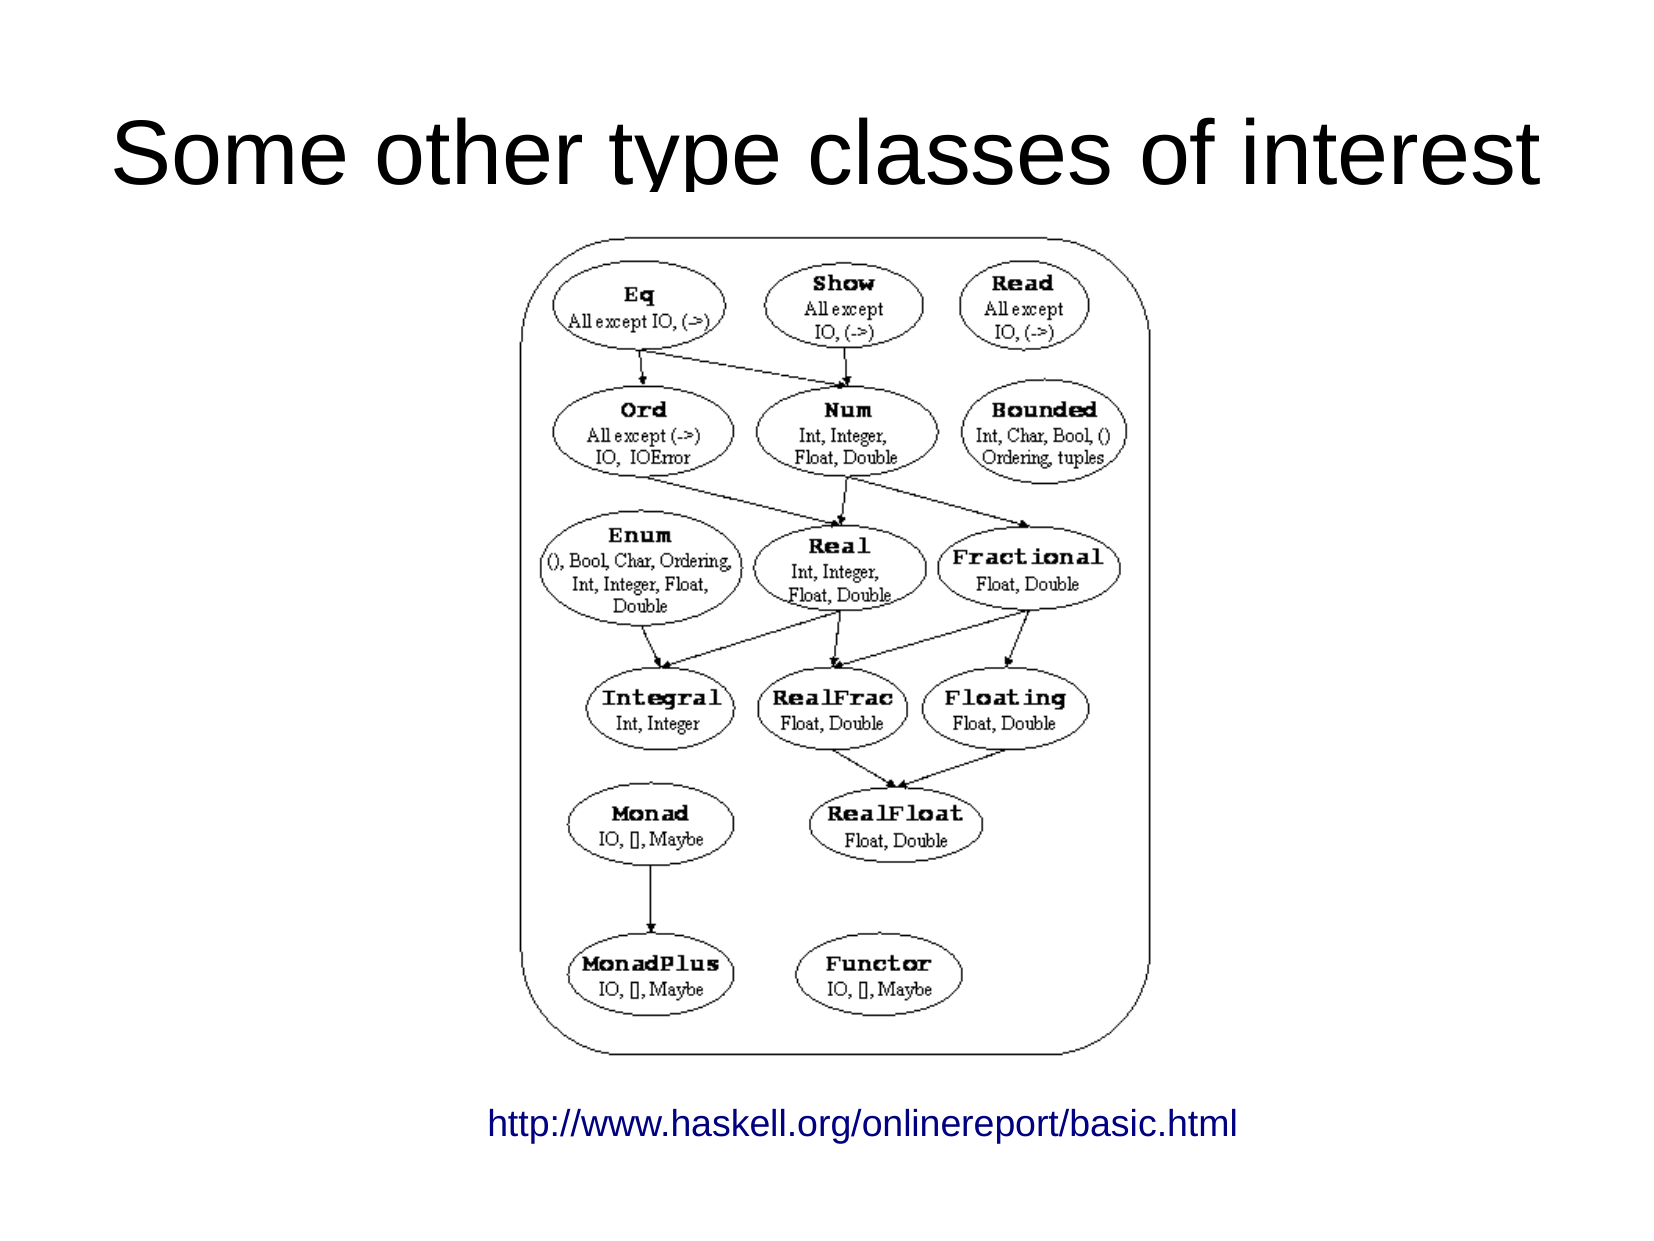

# Some other type classes of interest
http://www.haskell.org/onlinereport/basic.html